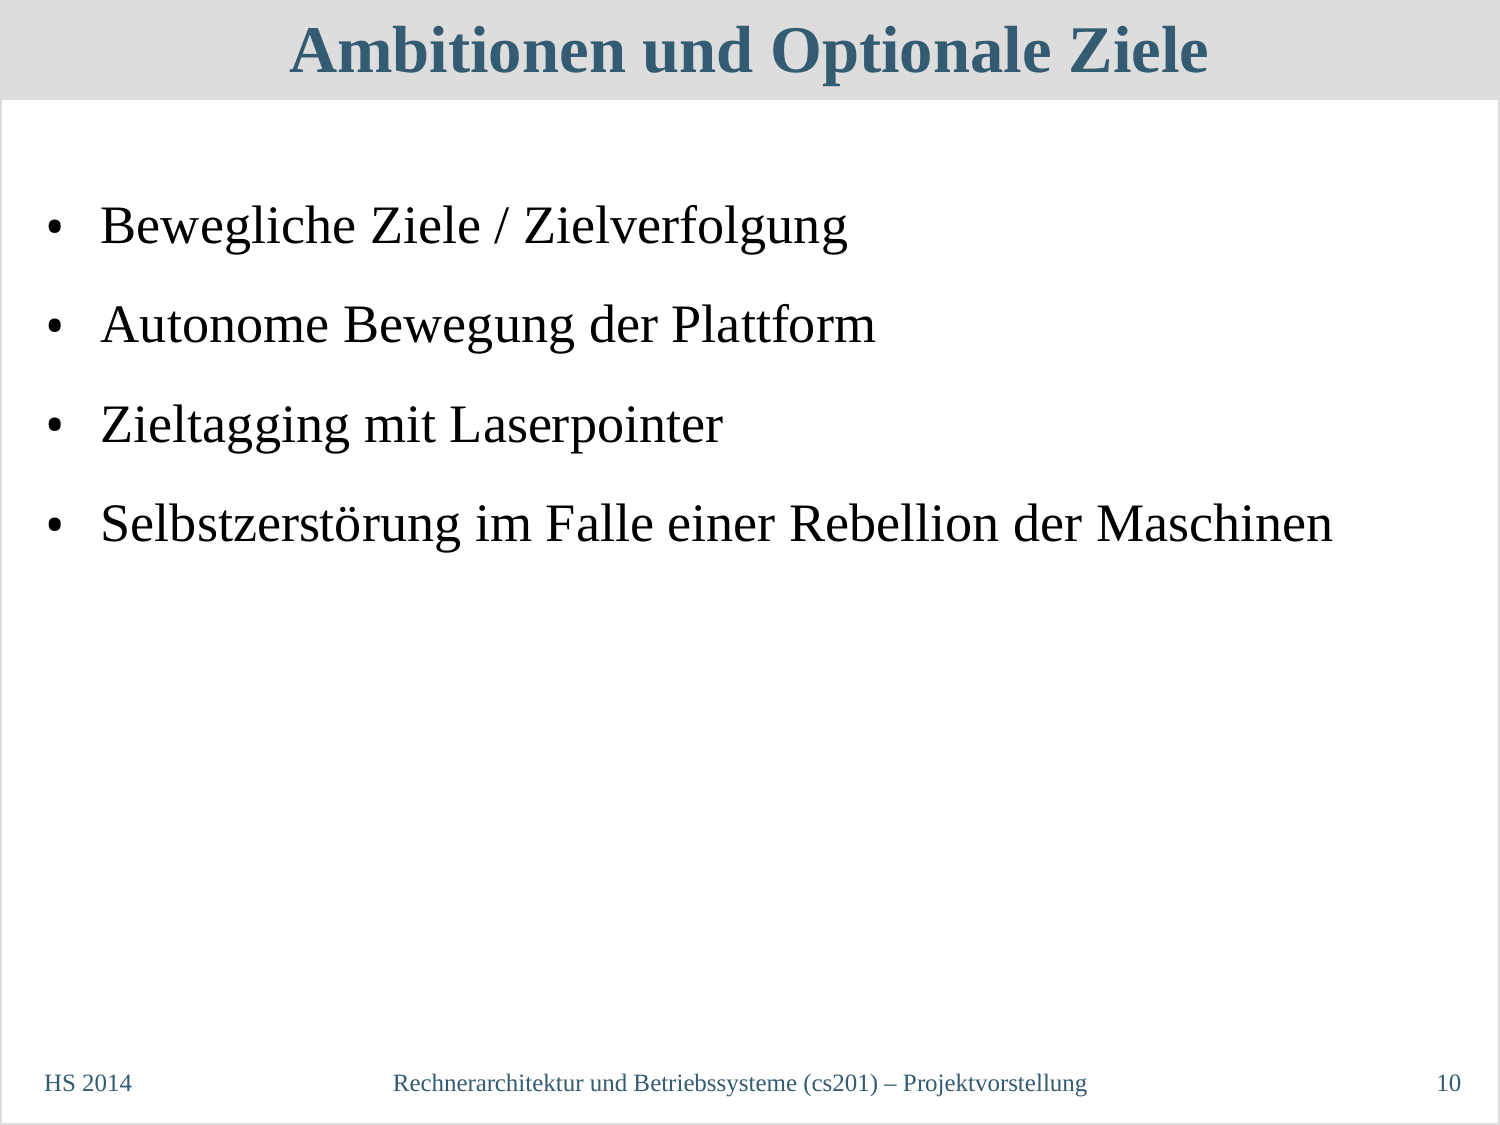

# Ambitionen und Optionale Ziele
Bewegliche Ziele / Zielverfolgung
Autonome Bewegung der Plattform
Zieltagging mit Laserpointer
Selbstzerstörung im Falle einer Rebellion der Maschinen
HS 2014
Rechnerarchitektur und Betriebssysteme (cs201) – Projektvorstellung